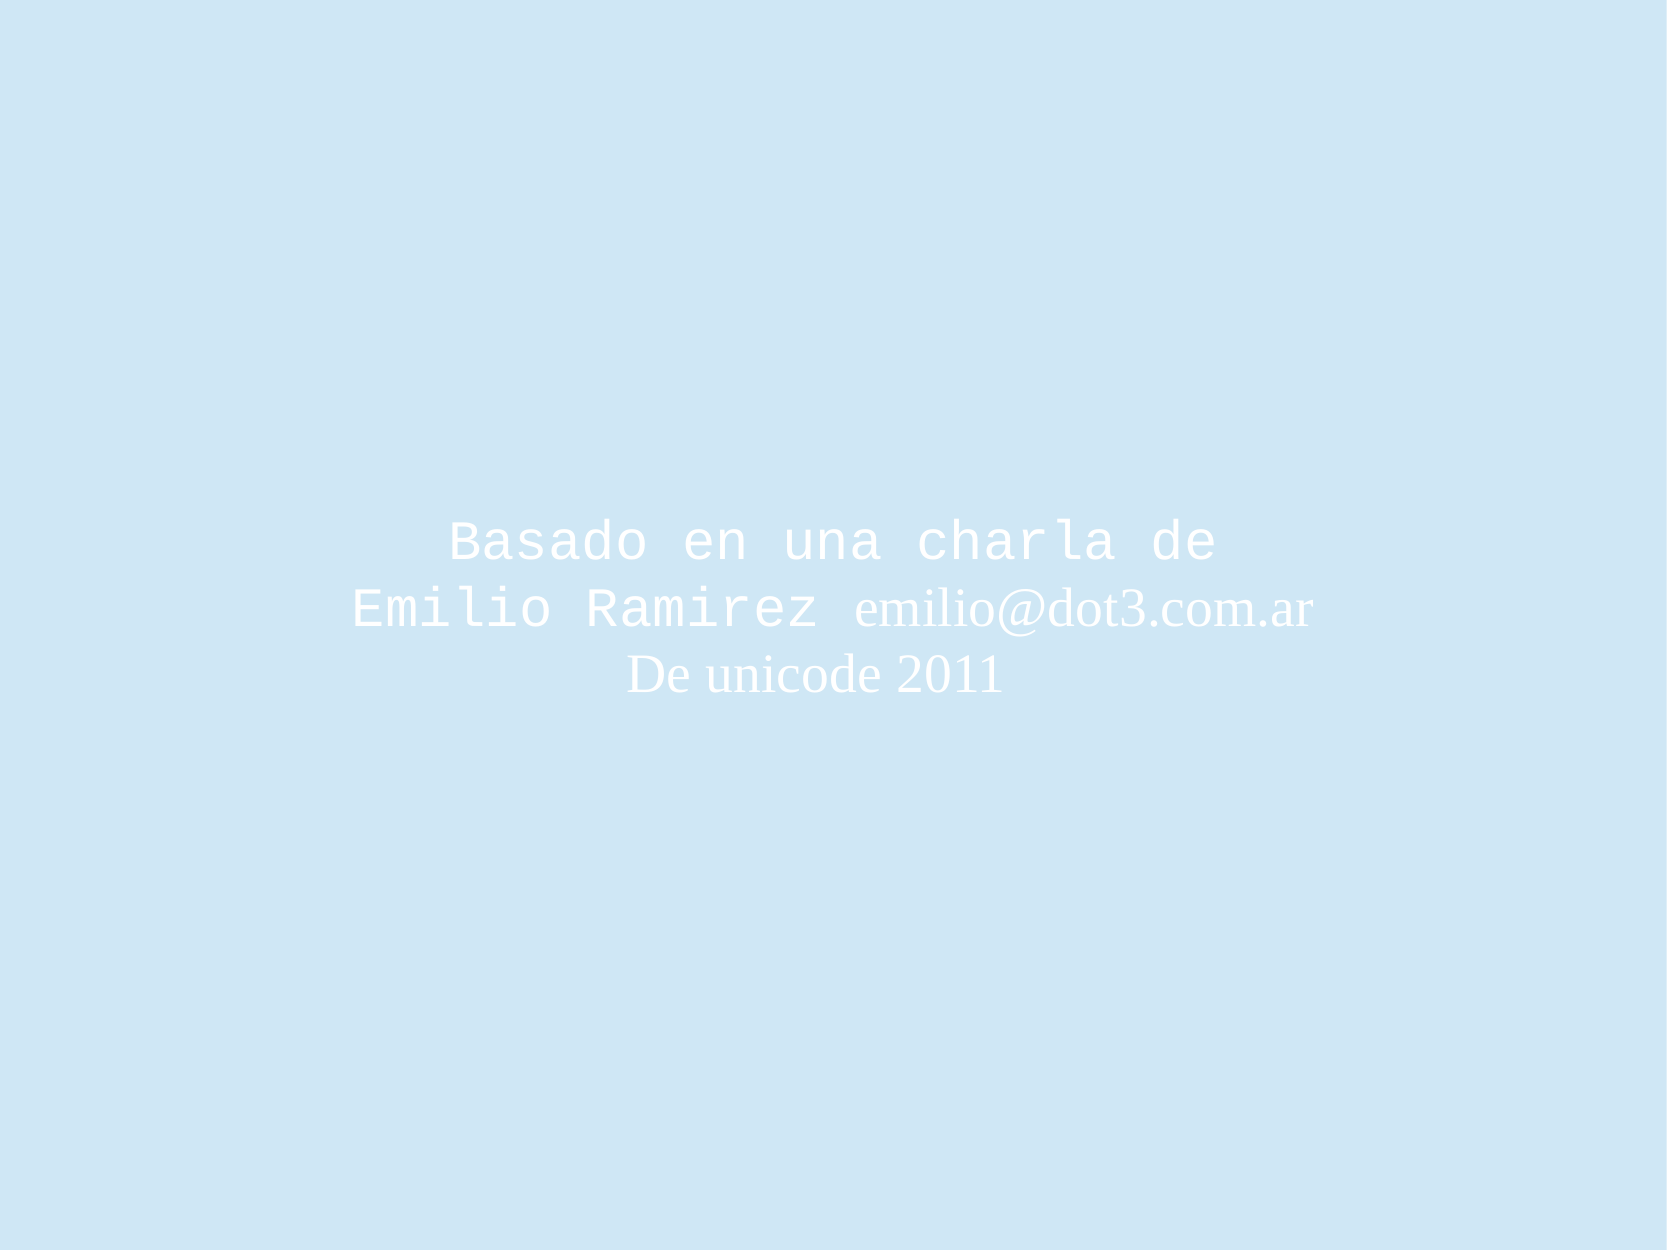

Basado en una charla de
Emilio Ramirez emilio@dot3.com.ar
De unicode 2011